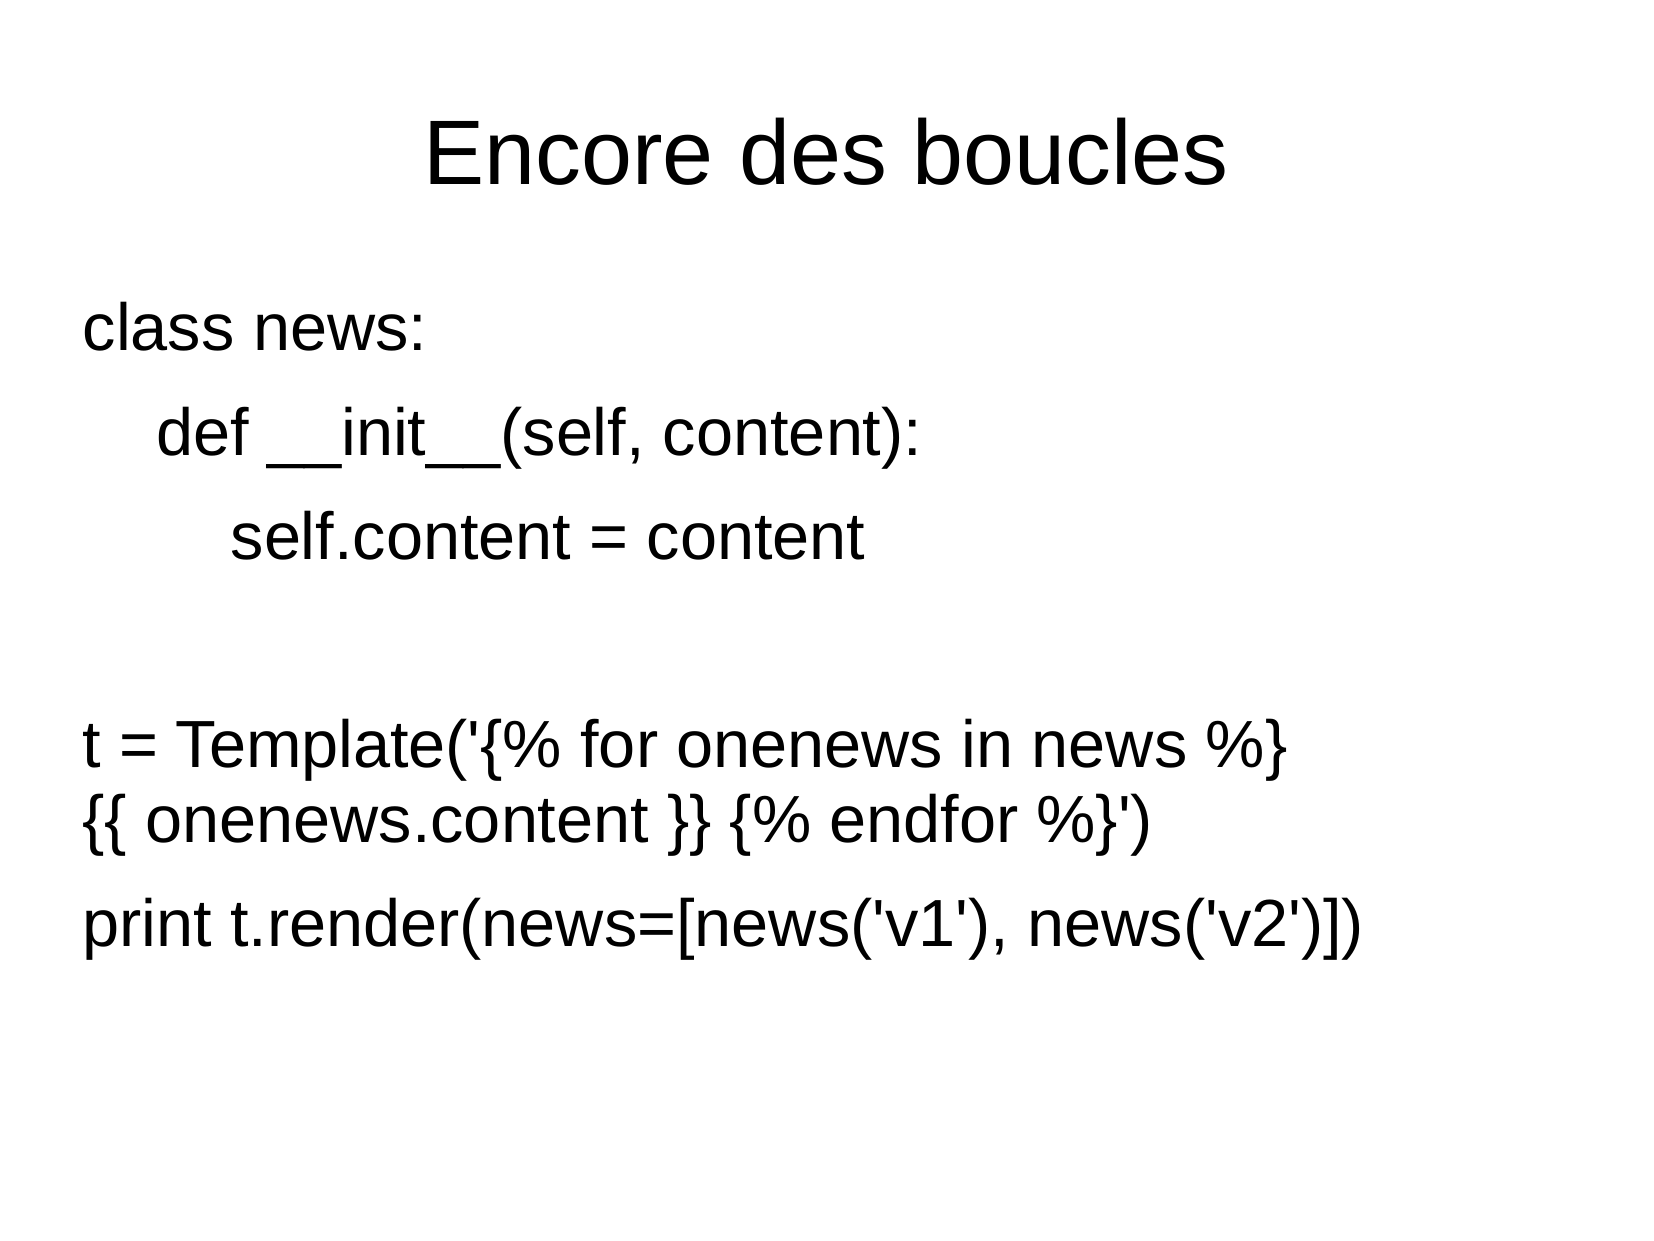

# Encore des boucles
class news:
 def __init__(self, content):
 self.content = content
t = Template('{% for onenews in news %}{{ onenews.content }} {% endfor %}')
print t.render(news=[news('v1'), news('v2')])